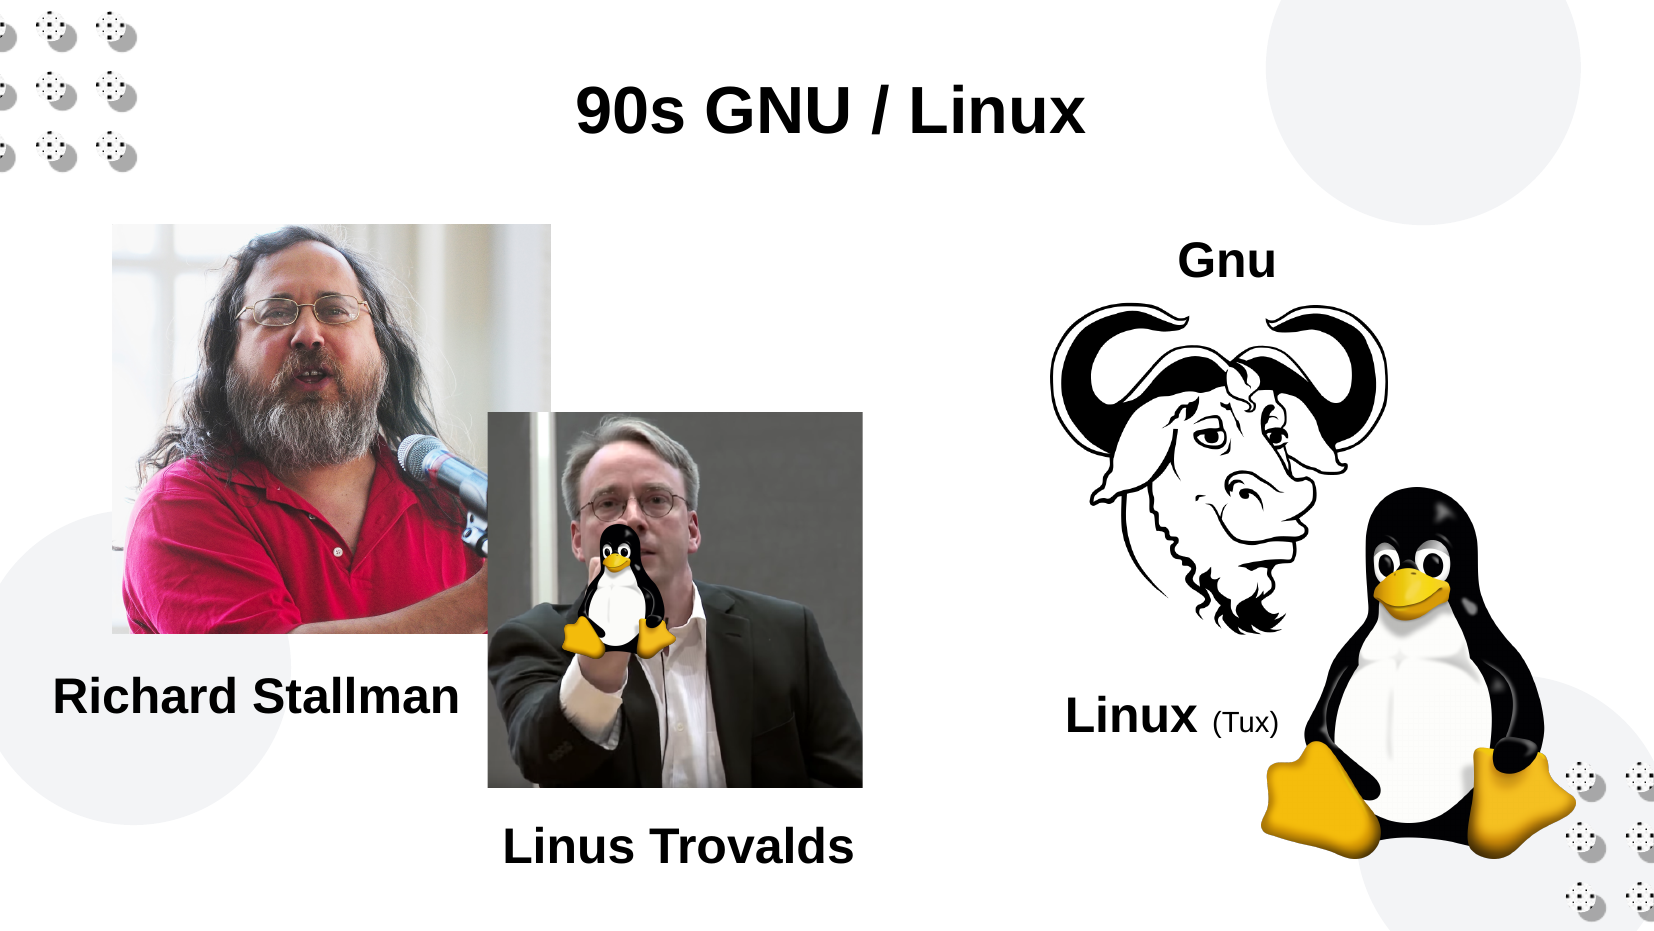

# 90s GNU / Linux
Gnu
Richard Stallman
Linux (Tux)
Linus Trovalds